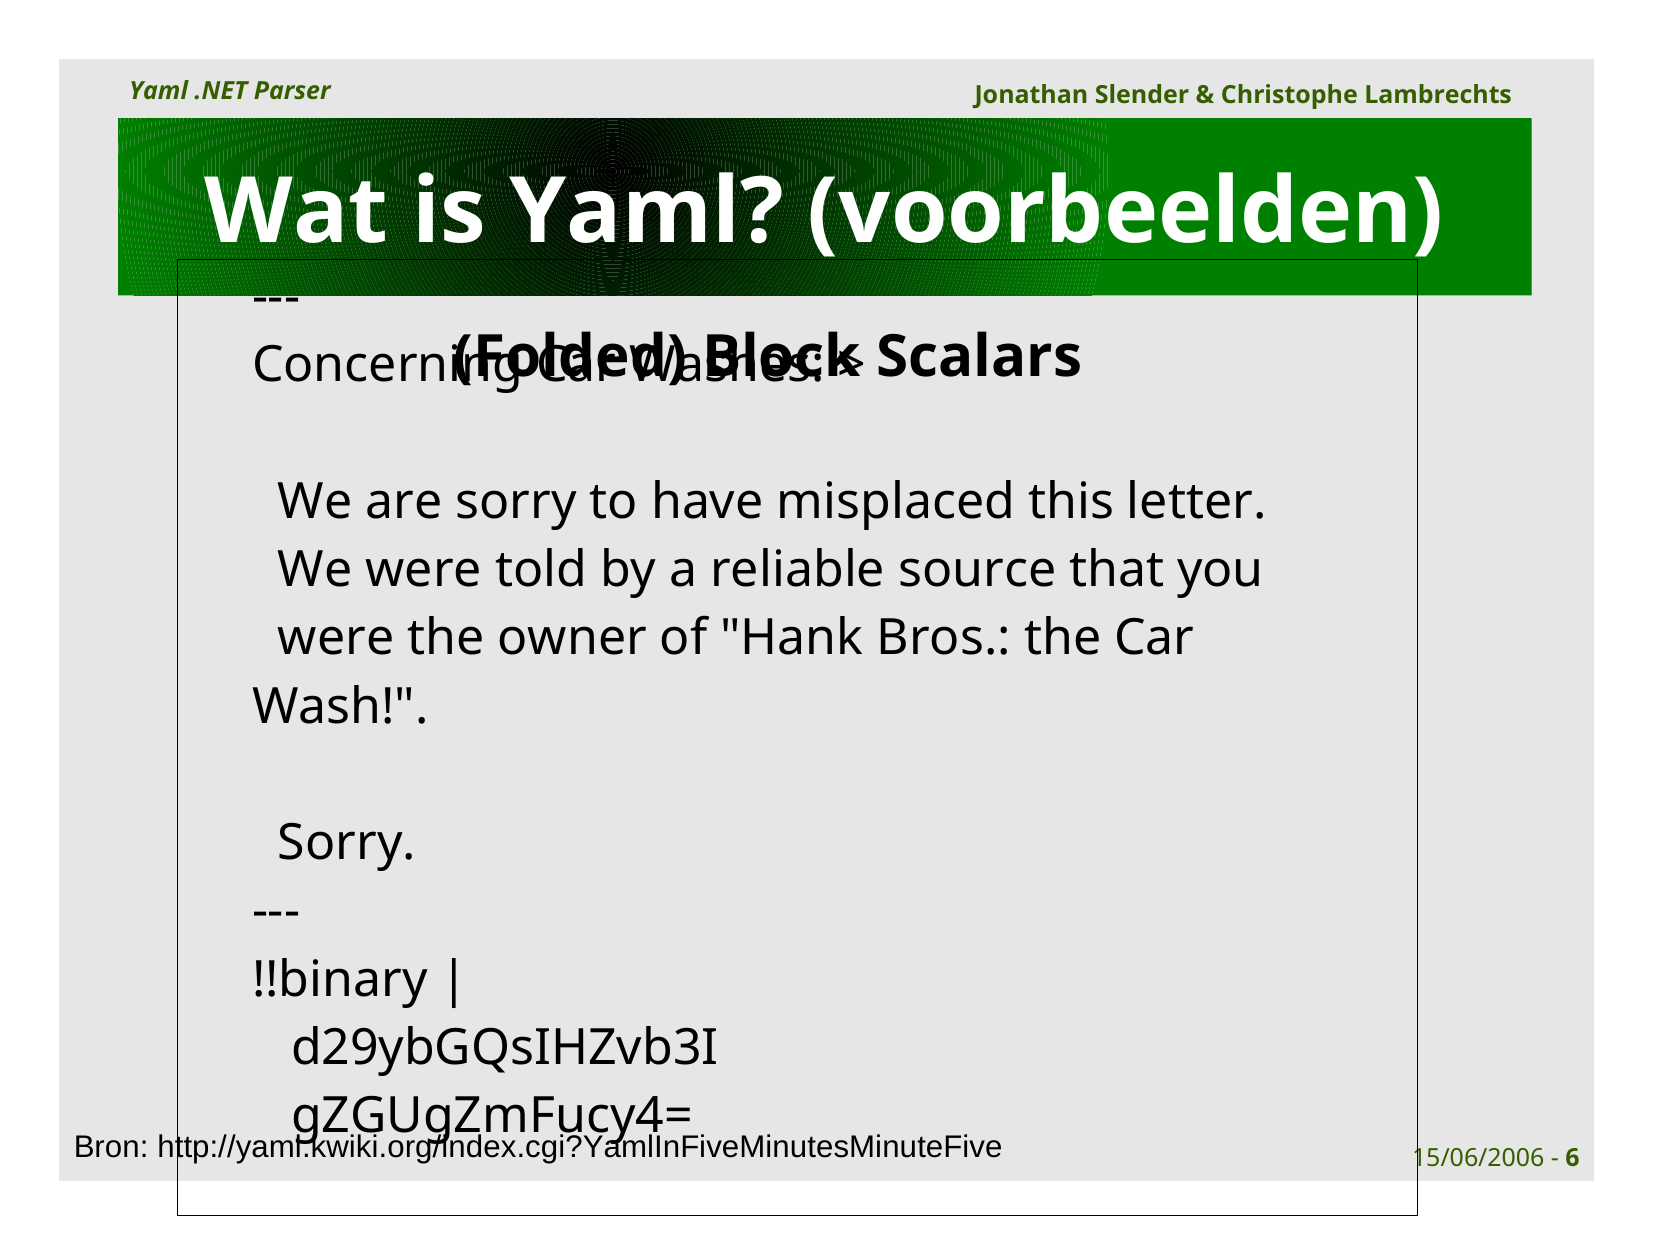

# Wat is Yaml? (voorbeelden)
---
Concerning Car Washes: >
 We are sorry to have misplaced this letter.
 We were told by a reliable source that you
 were the owner of "Hank Bros.: the Car Wash!".
 Sorry.
---
!!binary |
 d29ybGQsIHZvb3I
 gZGUgZmFucy4=
(Folded) Block Scalars
Bron: http://yaml.kwiki.org/index.cgi?YamlInFiveMinutesMinuteFive